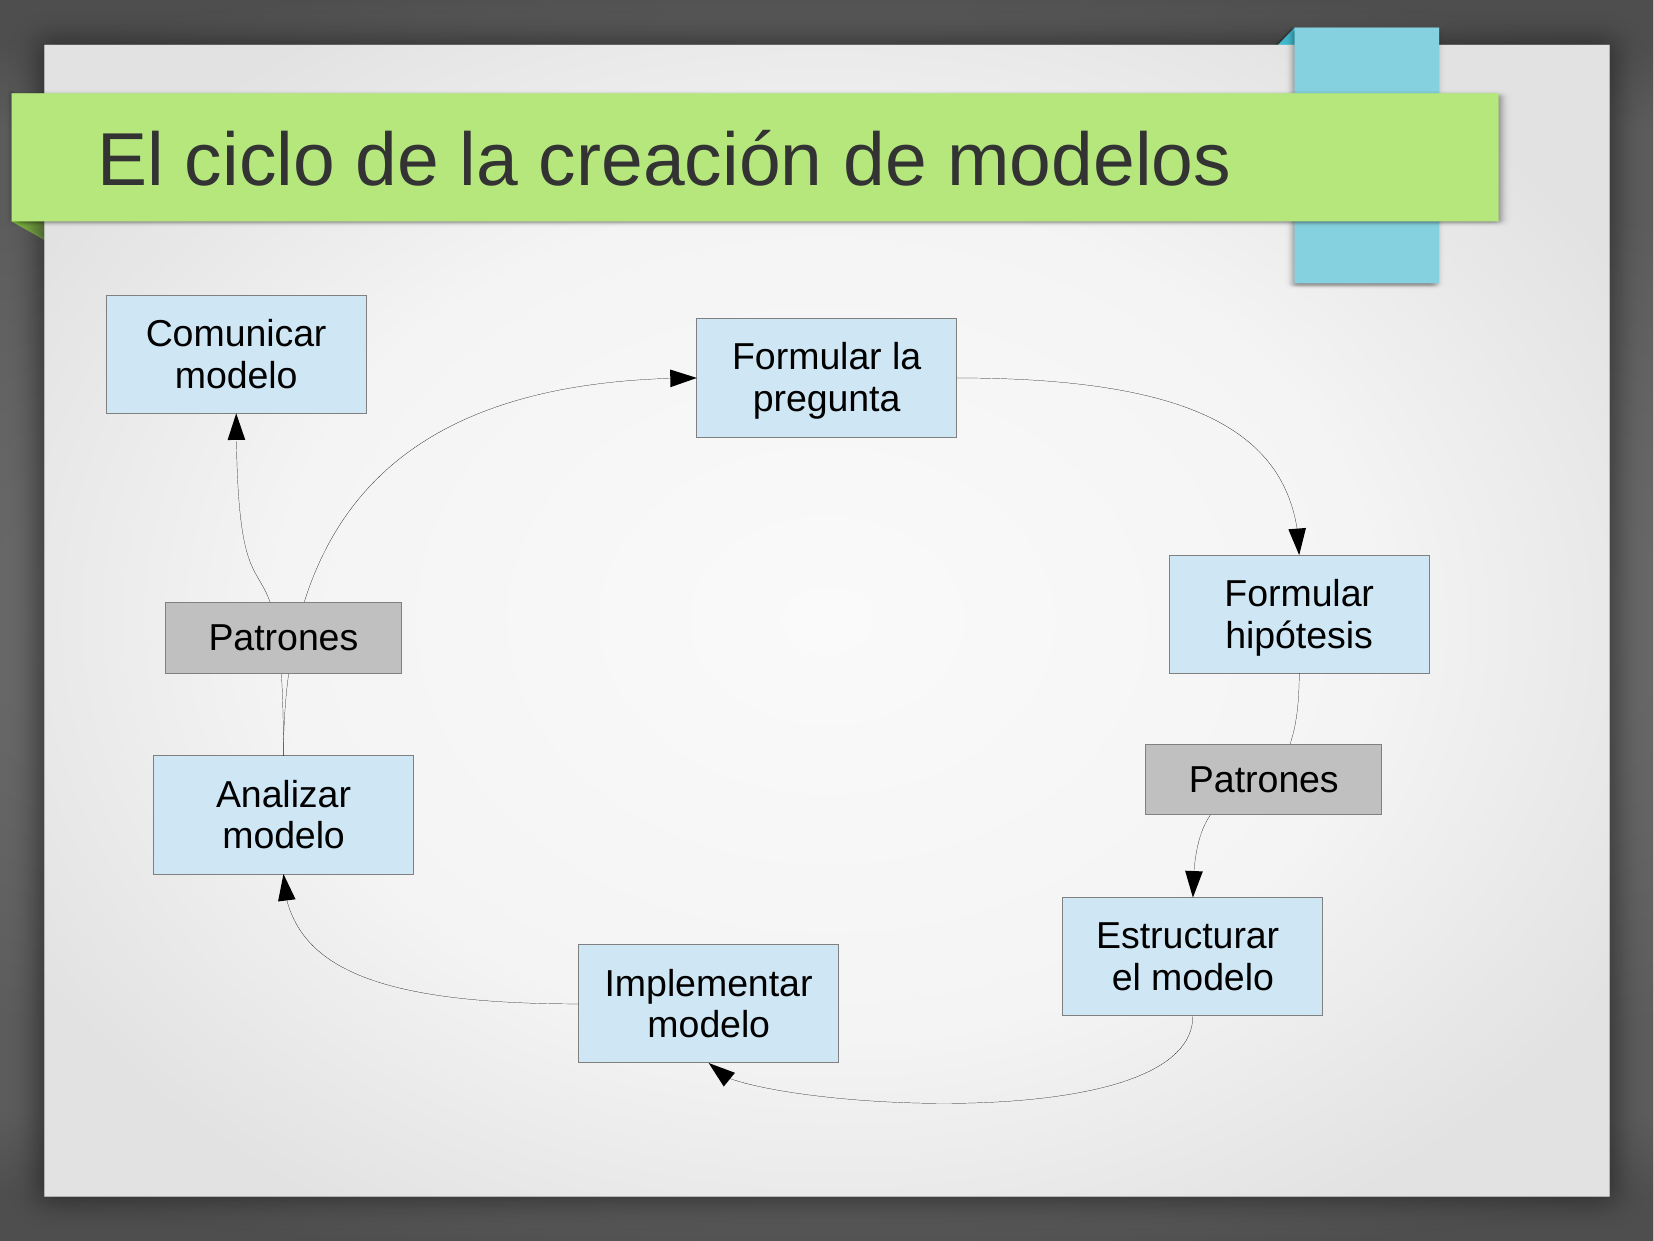

# El ciclo de la creación de modelos
Comunicar
modelo
Formular la
pregunta
Formular
hipótesis
Patrones
Patrones
Analizar
modelo
Estructurar
el modelo
Implementar
modelo